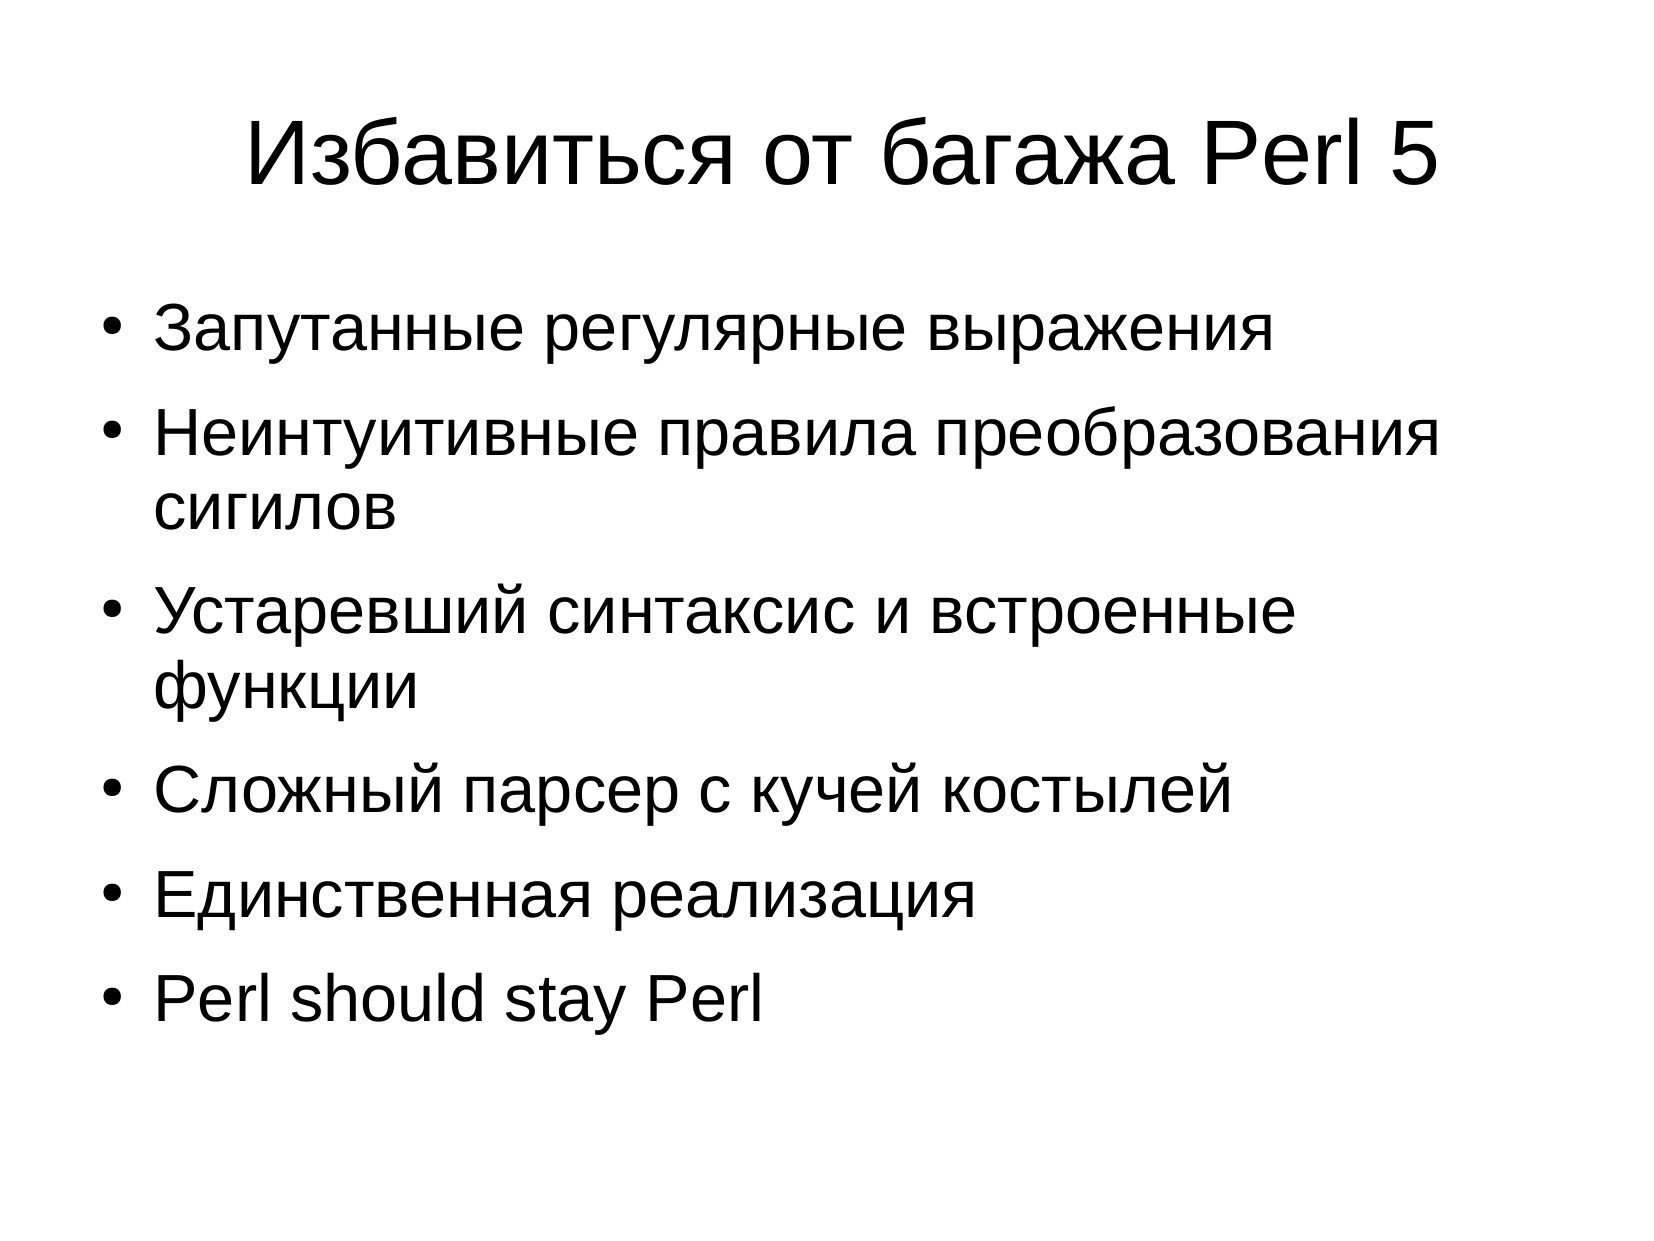

# Избавиться от багажа Perl 5
Запутанные регулярные выражения
Неинтуитивные правила преобразования сигилов
Устаревший синтаксис и встроенные функции
Сложный парсер с кучей костылей
Единственная реализация
Perl should stay Perl